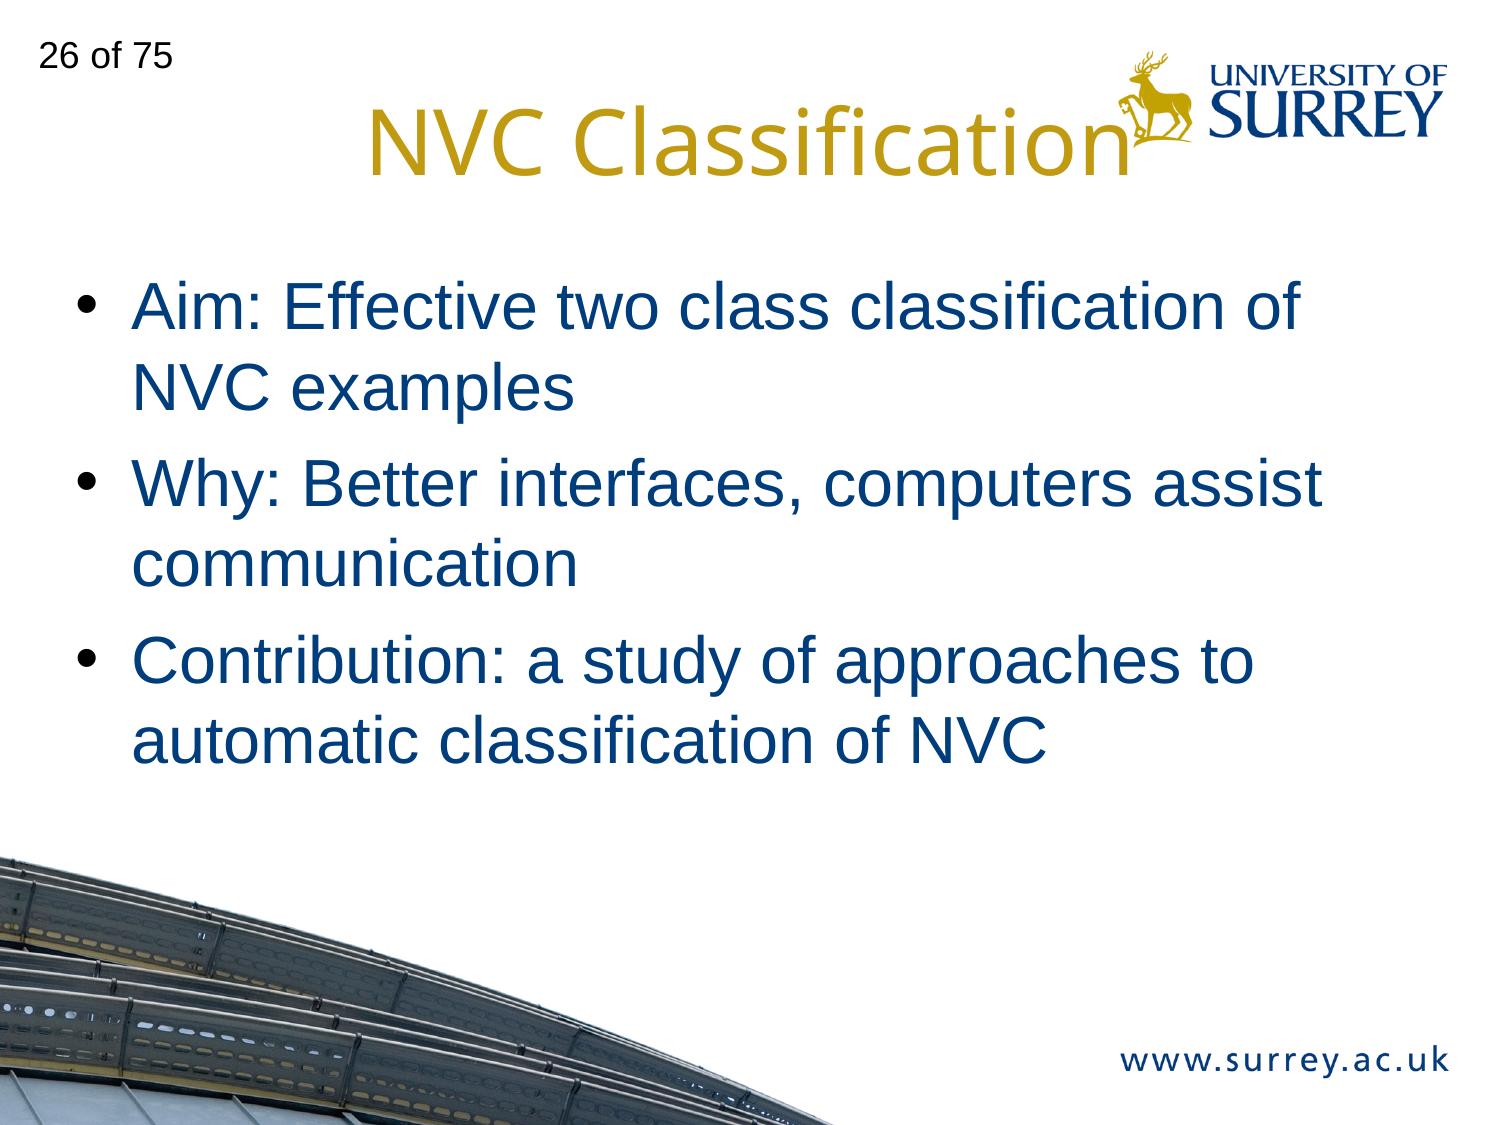

# NVC Classification
Aim: Effective two class classification of NVC examples
Why: Better interfaces, computers assist communication
Contribution: a study of approaches to automatic classification of NVC